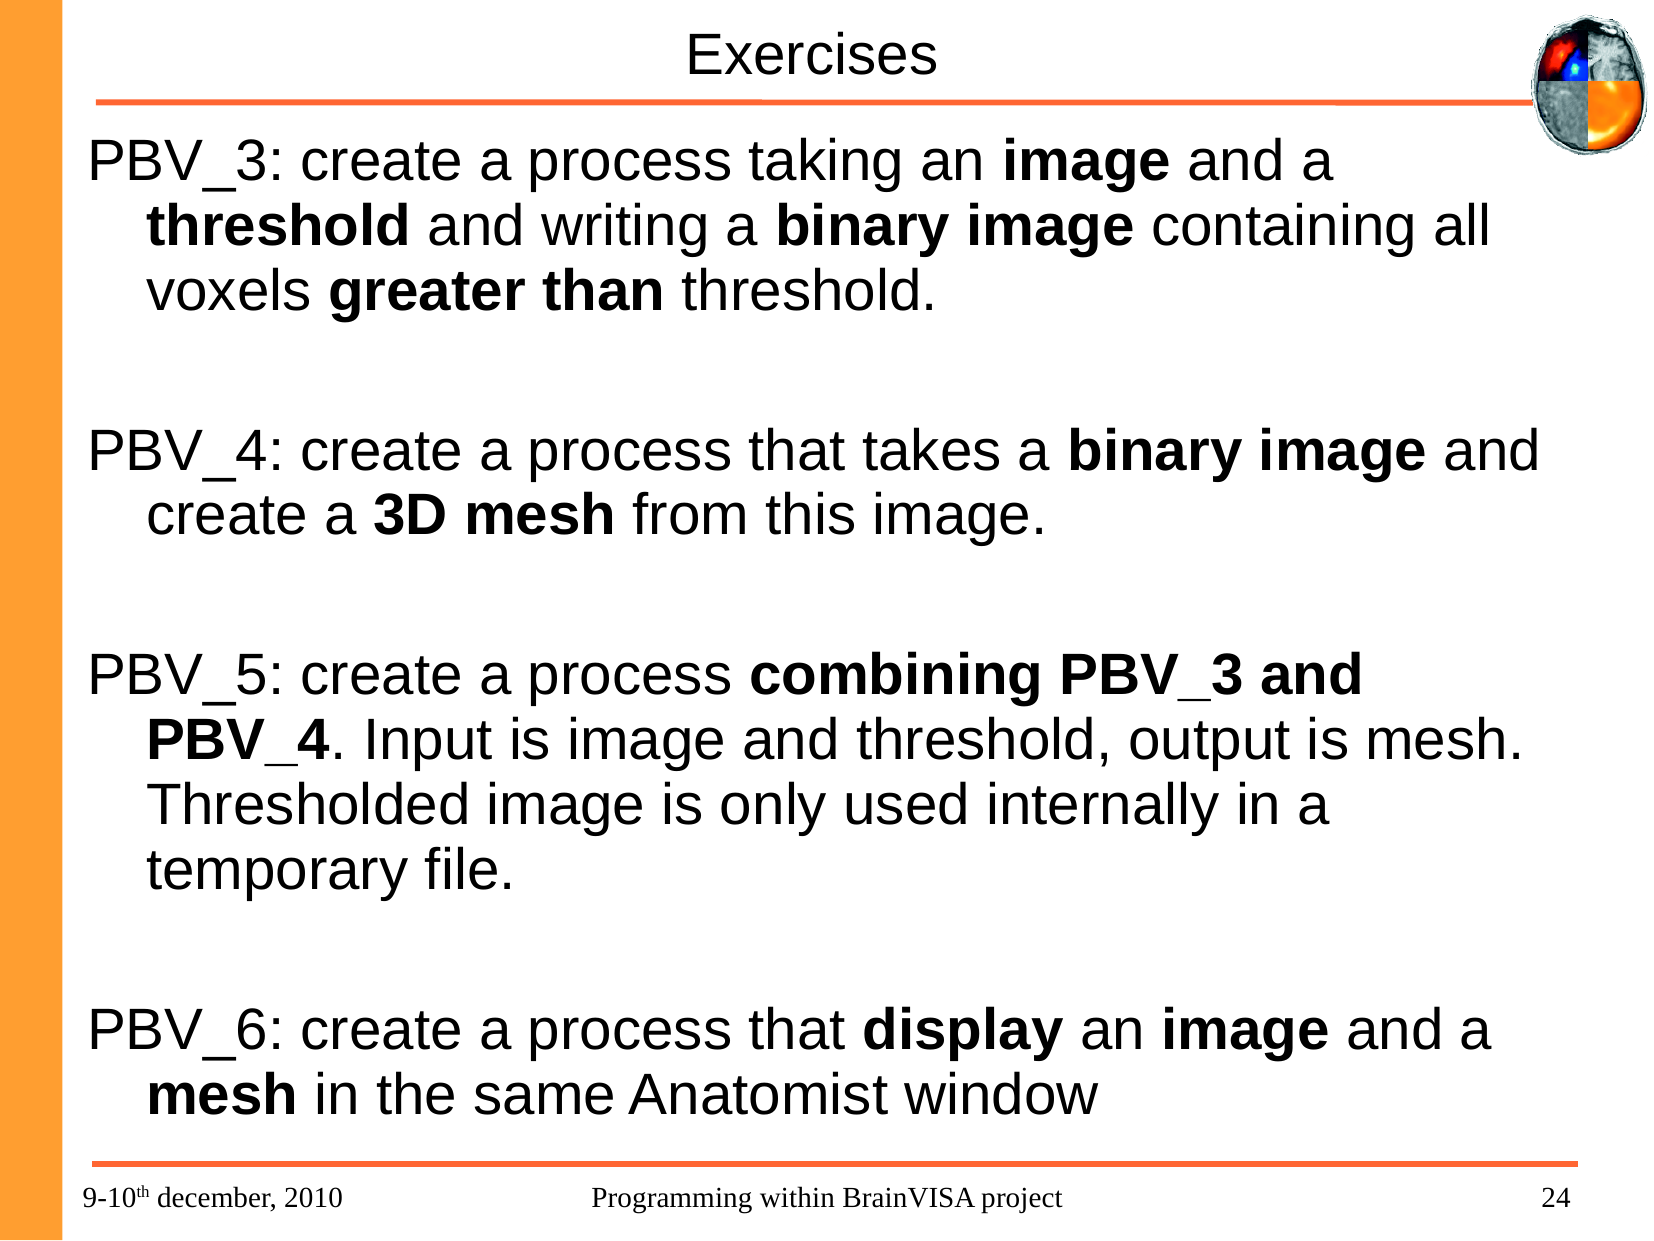

# Exercises
PBV_3: create a process taking an image and a threshold and writing a binary image containing all voxels greater than threshold.
PBV_4: create a process that takes a binary image and create a 3D mesh from this image.
PBV_5: create a process combining PBV_3 and PBV_4. Input is image and threshold, output is mesh. Thresholded image is only used internally in a temporary file.
PBV_6: create a process that display an image and a mesh in the same Anatomist window
24